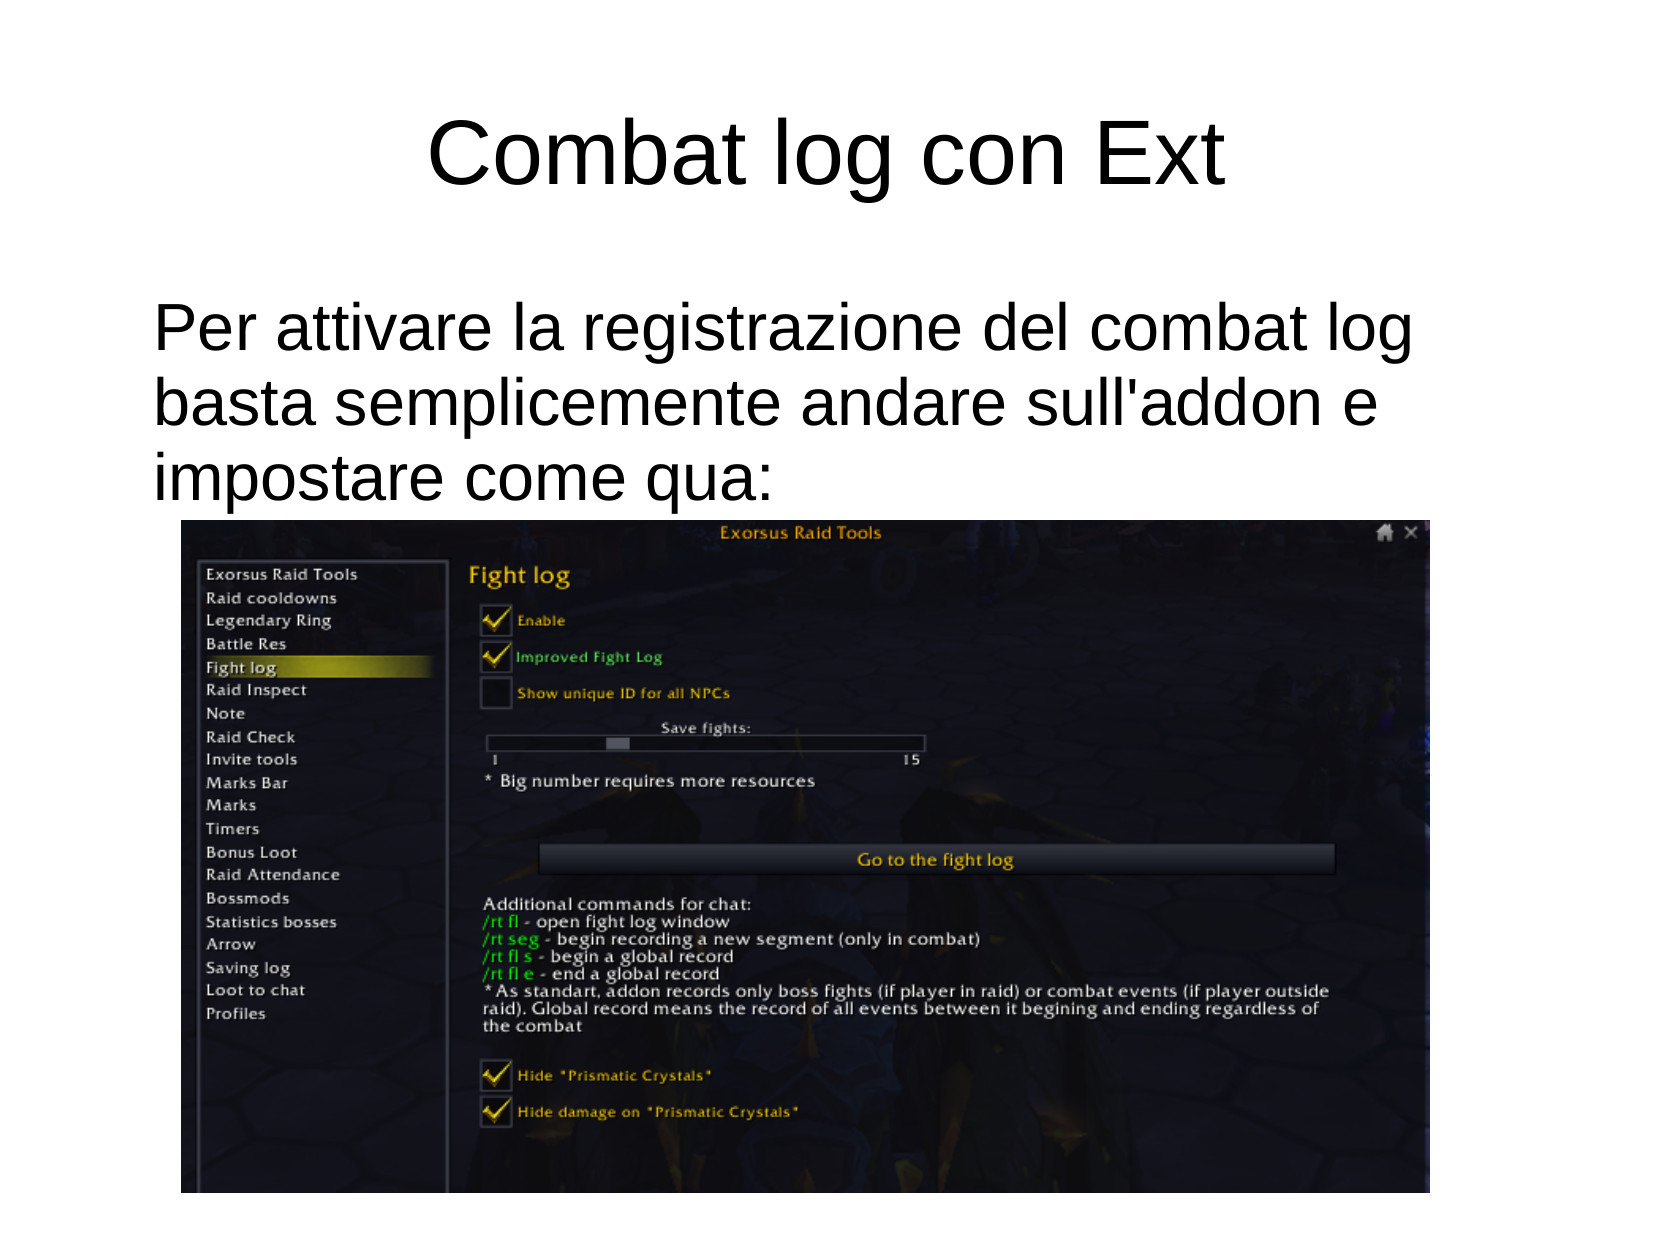

# Combat log con Ext
Per attivare la registrazione del combat log basta semplicemente andare sull'addon e impostare come qua: